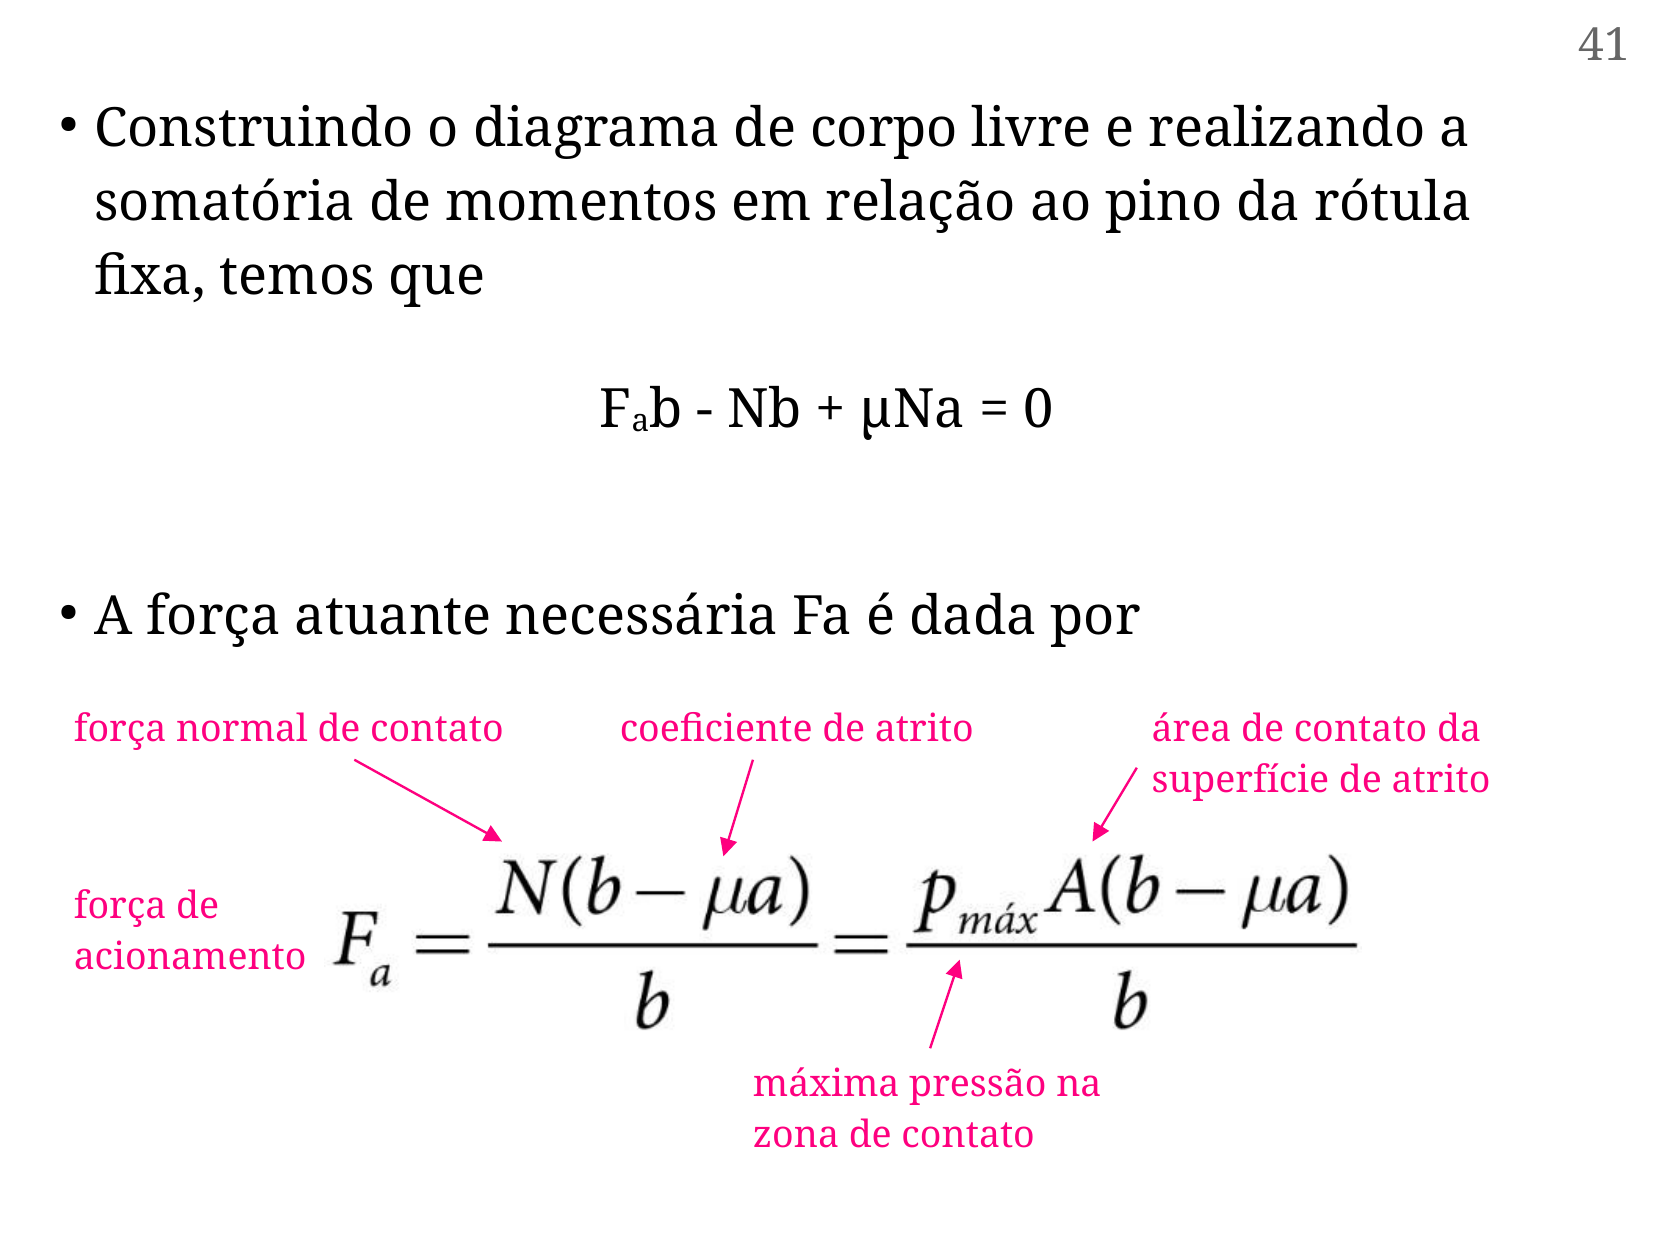

41
# Construindo o diagrama de corpo livre e realizando a somatória de momentos em relação ao pino da rótula fixa, temos que
Fab - Nb + µNa = 0
A força atuante necessária Fa é dada por
força normal de contato
coeficiente de atrito
área de contato da superfície de atrito
força de acionamento
máxima pressão na zona de contato